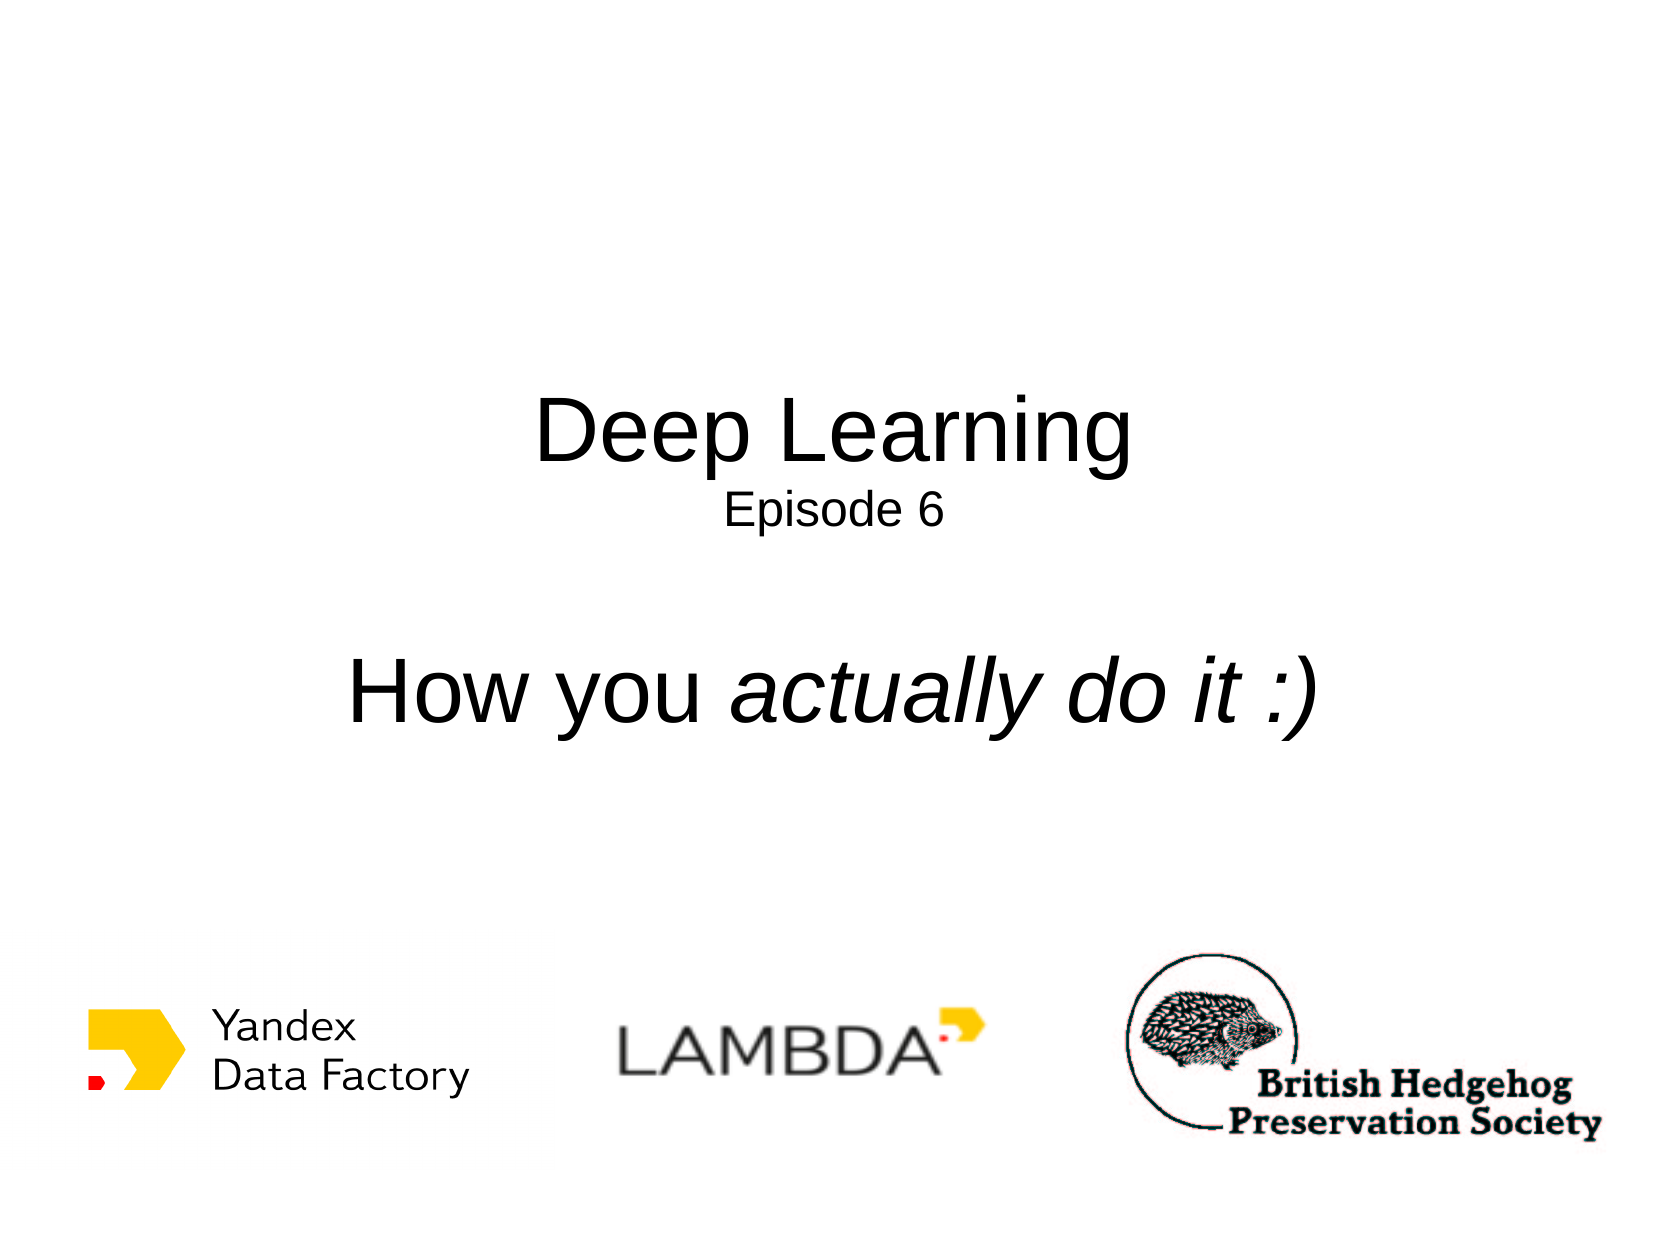

# Deep Learning Episode 6 How you actually do it :)
1